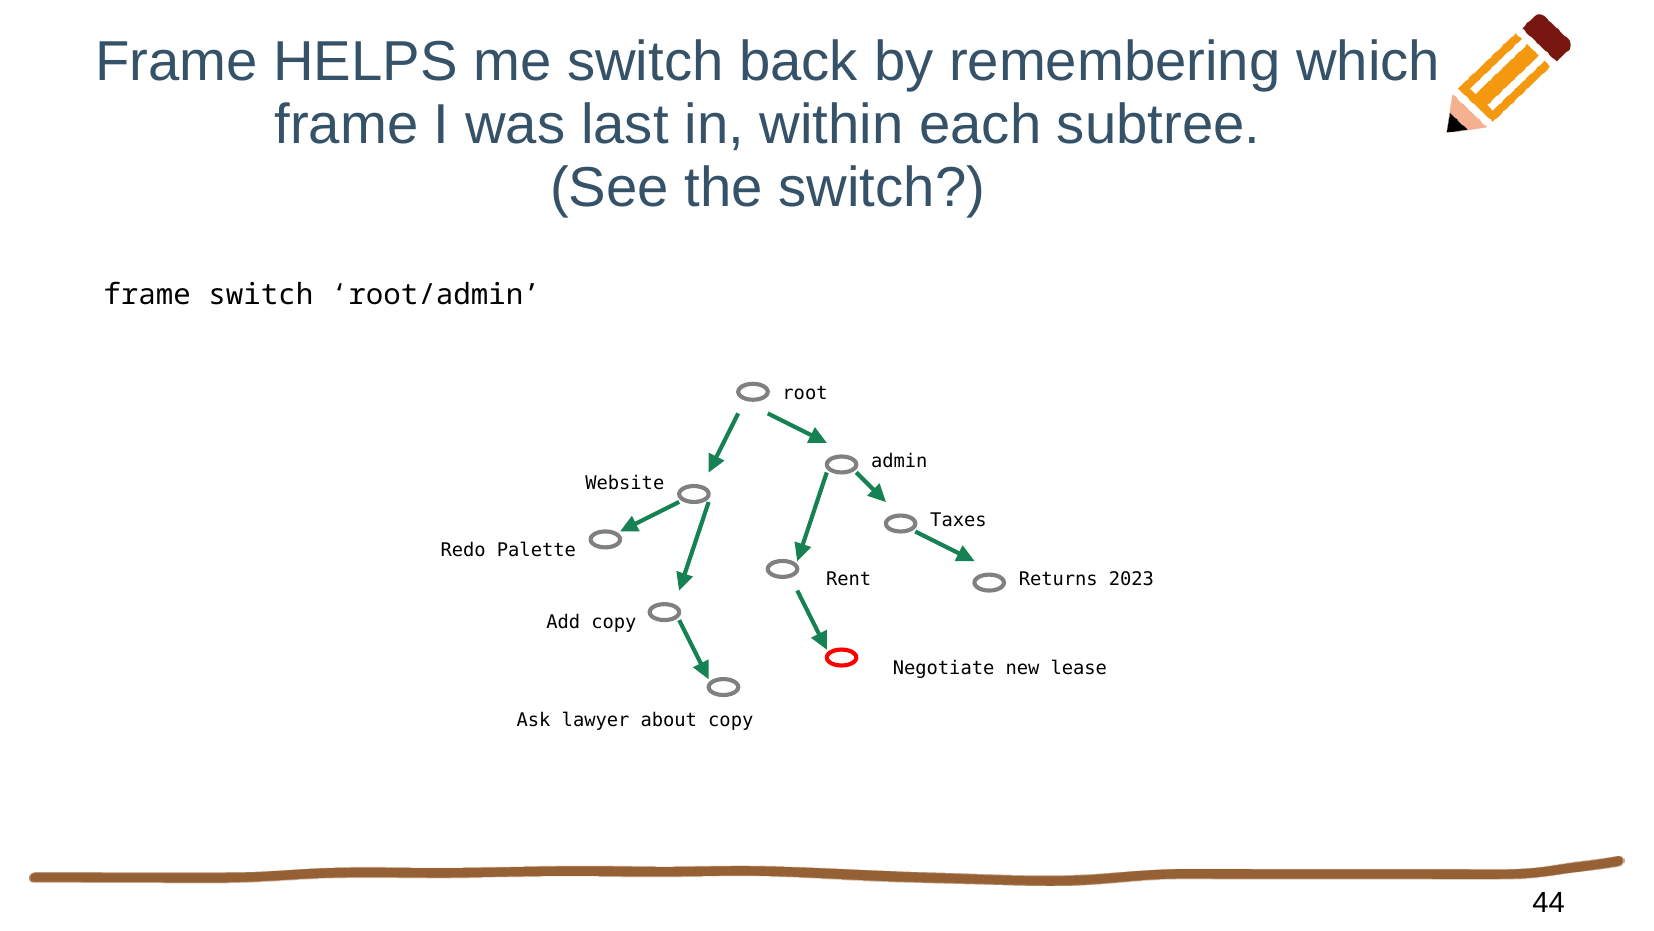

# Frame HELPS me switch back by remembering which frame I was last in, within each subtree. (See the switch?)
frame switch ‘root/admin’
root
admin
Website
Taxes
Redo Palette
Rent
Returns 2023
Add copy
Negotiate new lease
Ask lawyer about copy
44